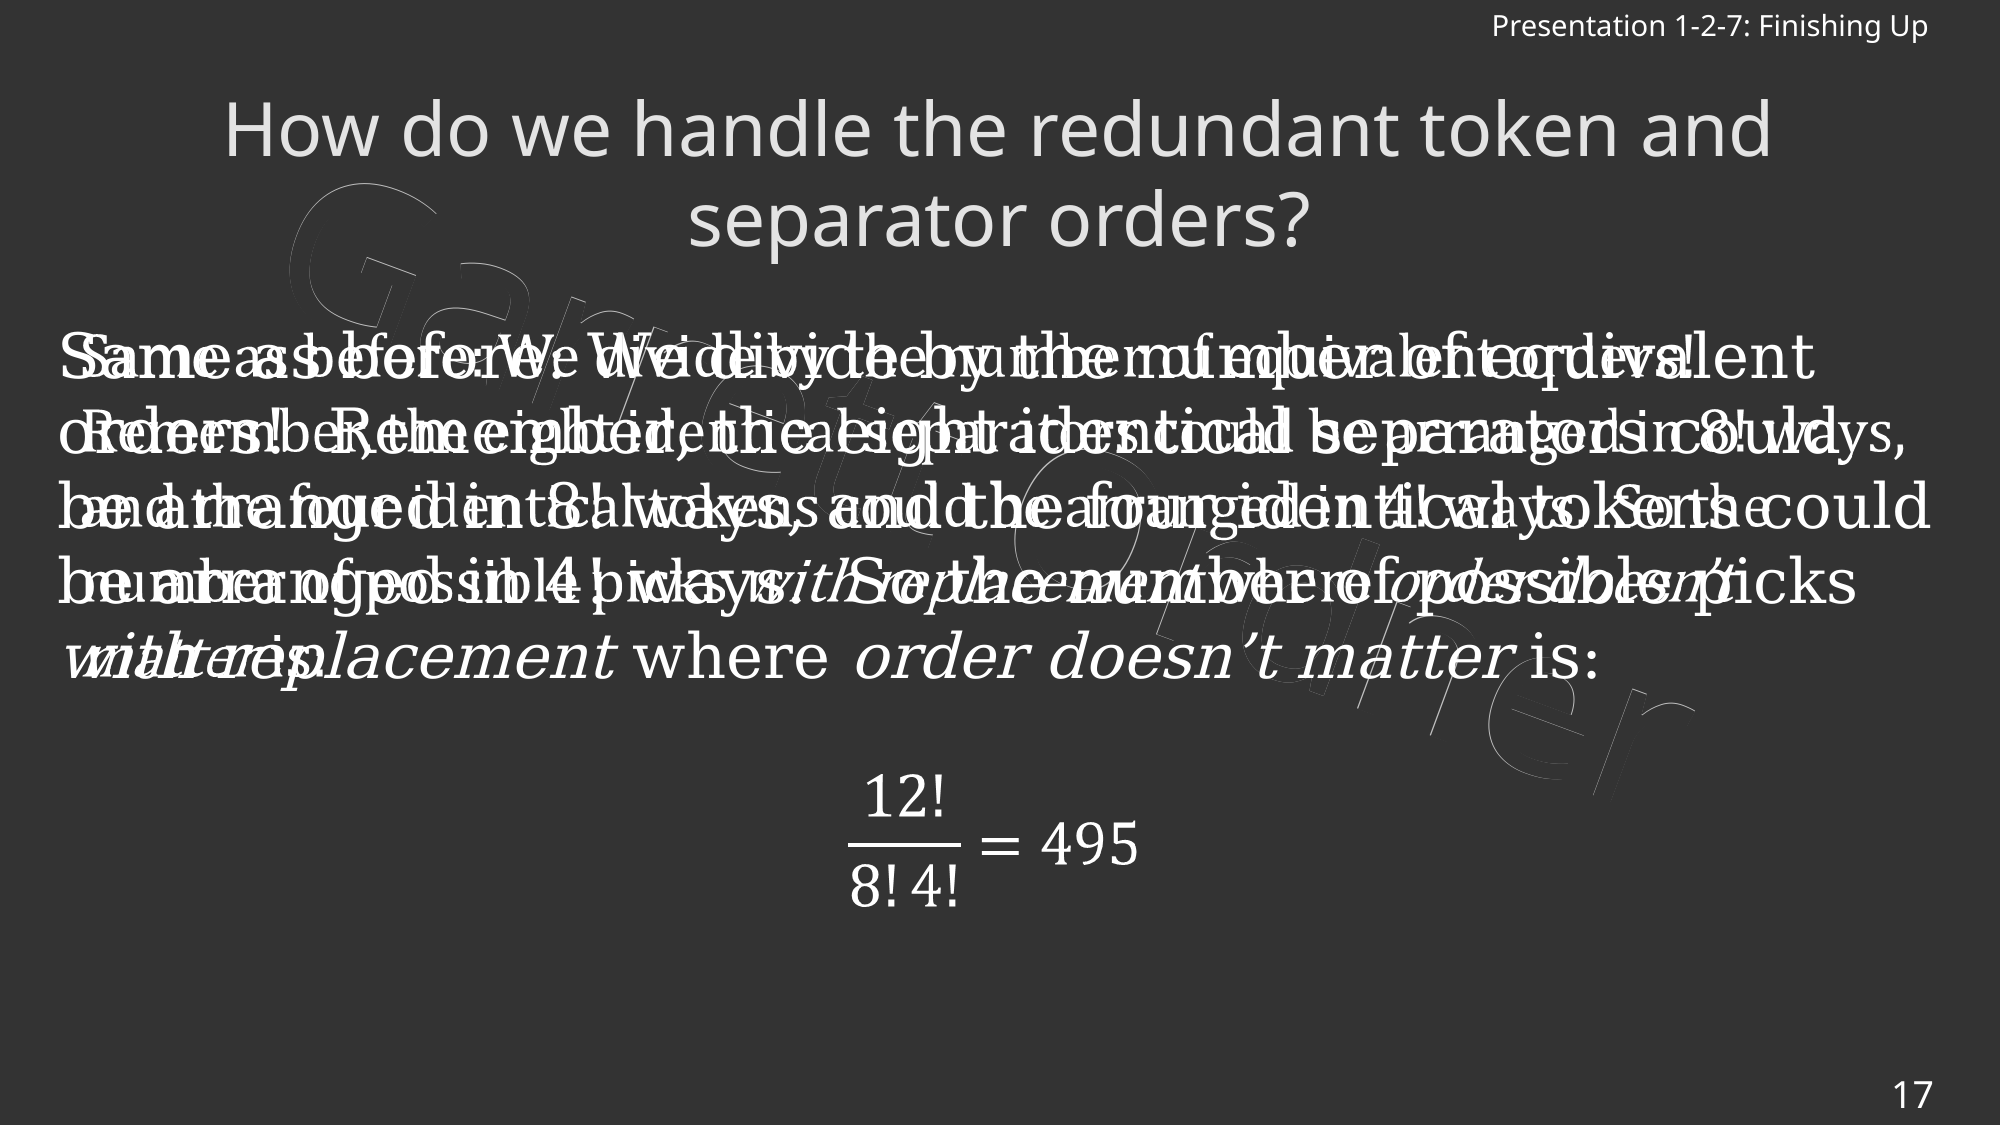

# How do we handle the redundant token and separator orders?
Same as before: We divide by the number of equivalent orders! Remember, the eight identical separators could be arranged in 8! ways, and the four identical tokens could be arranged in 4! ways. So the number of possible picks with replacement where order doesn’t matter is: